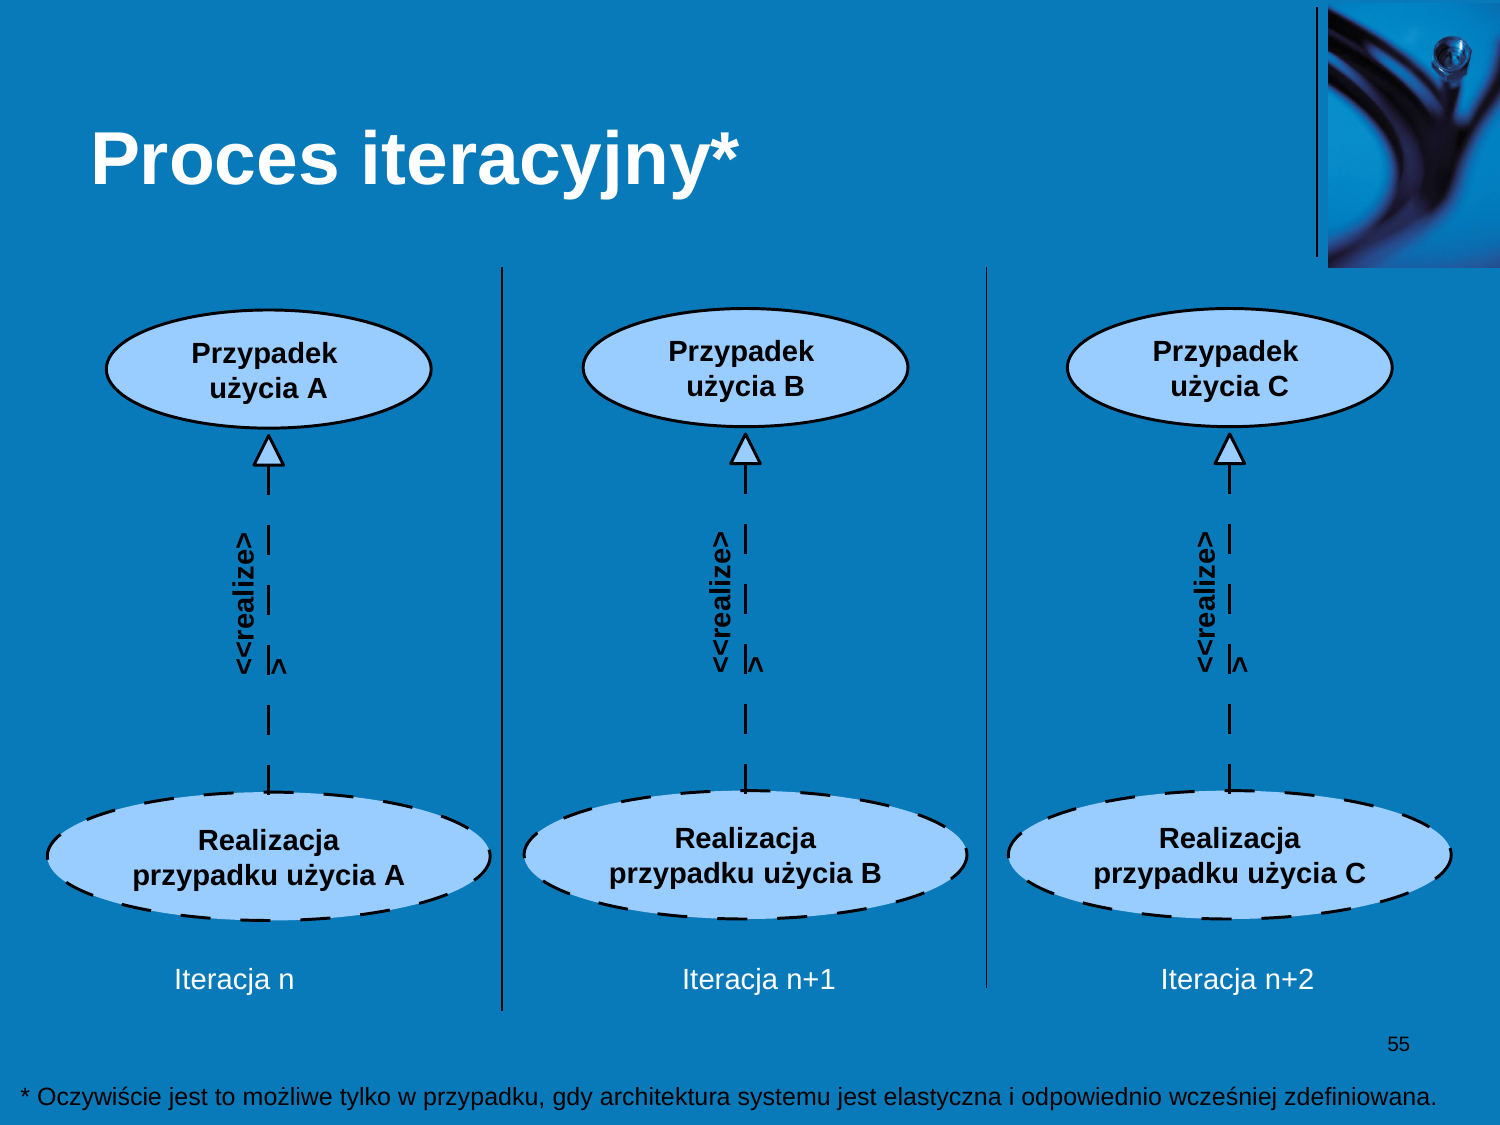

# Proces iteracyjny*
Przypadek
użycia B
Przypadek
użycia C
Przypadek
użycia A
<<realize>>
<<realize>>
<<realize>>
Realizacja
przypadku użycia B
Realizacja
przypadku użycia C
Realizacja
przypadku użycia A
Iteracja n
Iteracja n+1
Iteracja n+2
55
* Oczywiście jest to możliwe tylko w przypadku, gdy architektura systemu jest elastyczna i odpowiednio wcześniej zdefiniowana.